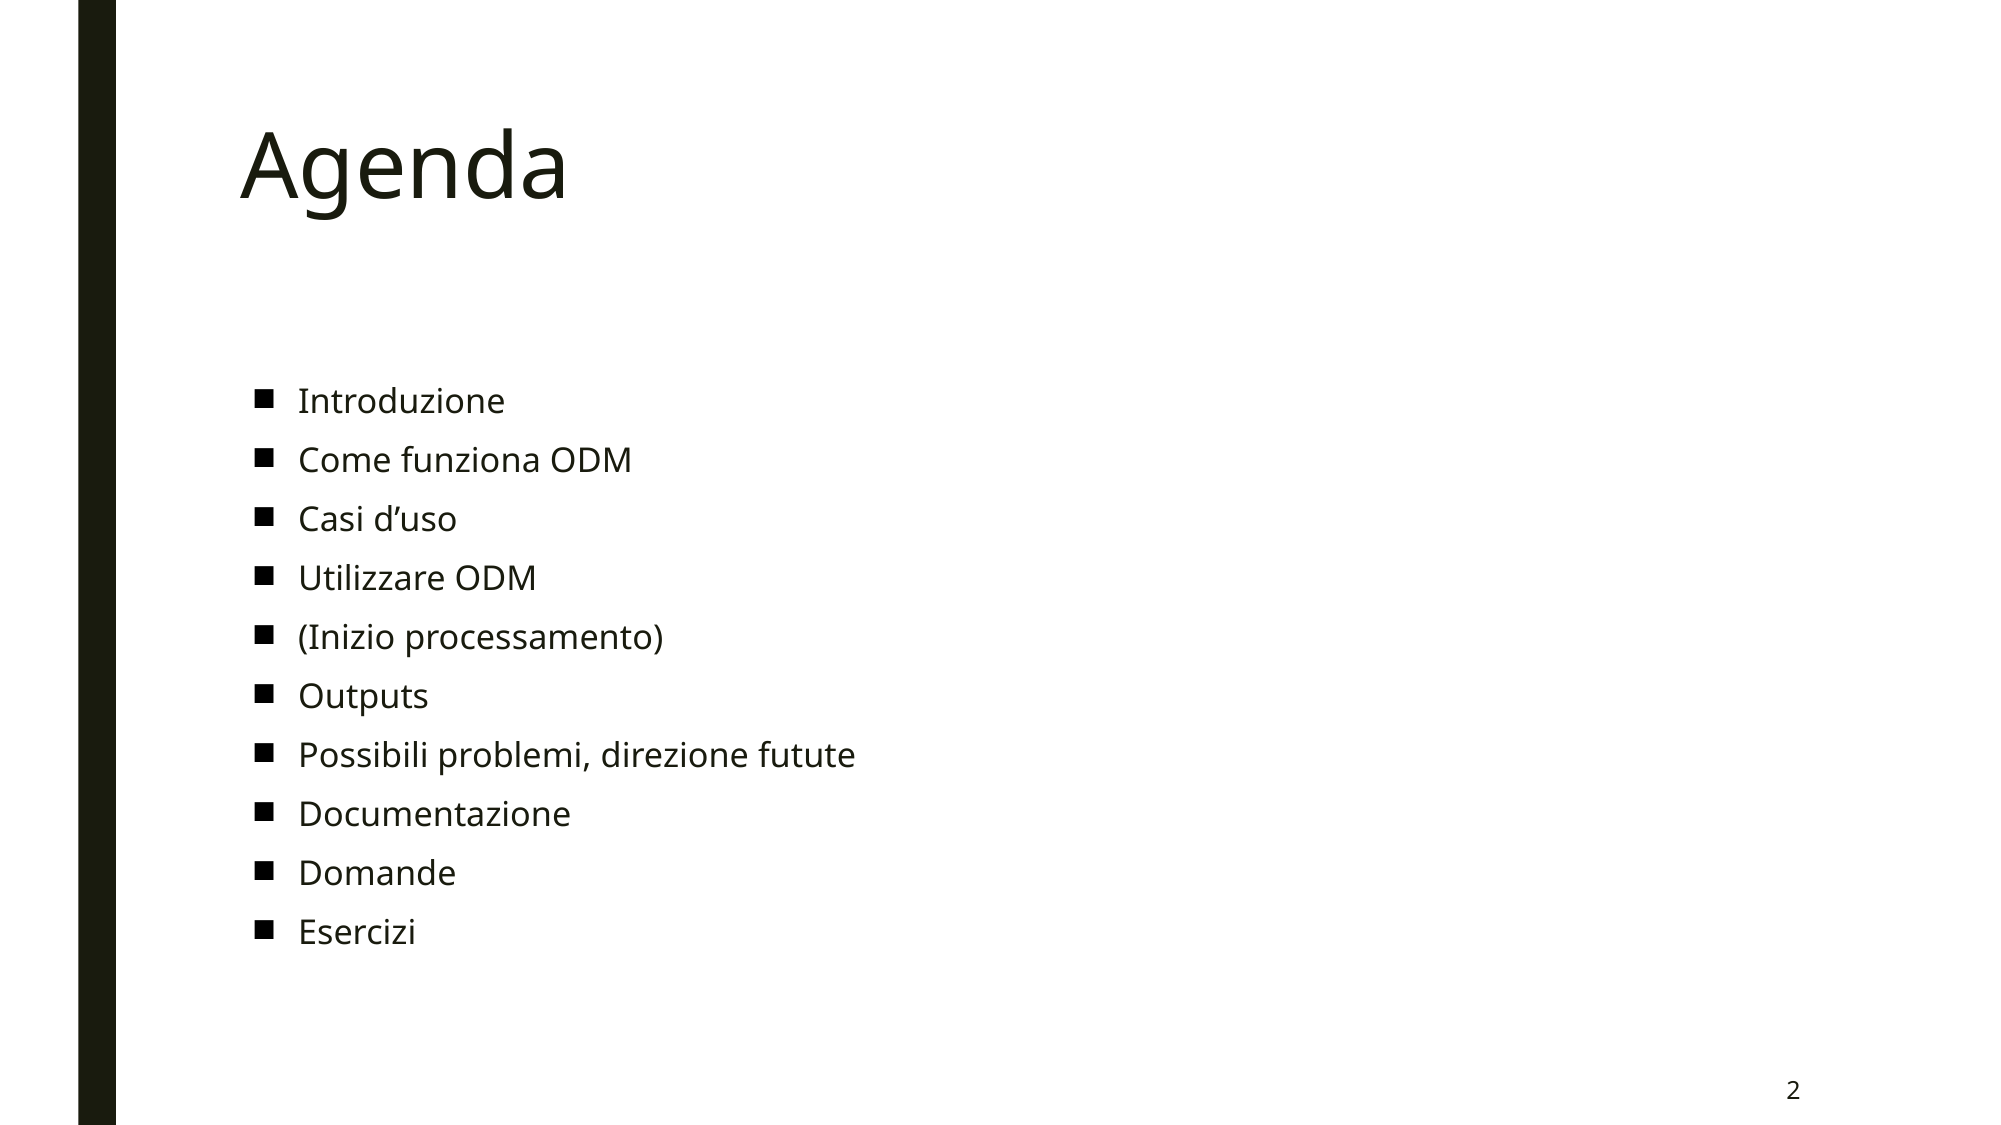

# Agenda
Introduzione
Come funziona ODM
Casi d’uso
Utilizzare ODM
(Inizio processamento)
Outputs
Possibili problemi, direzione futute
Documentazione
Domande
Esercizi